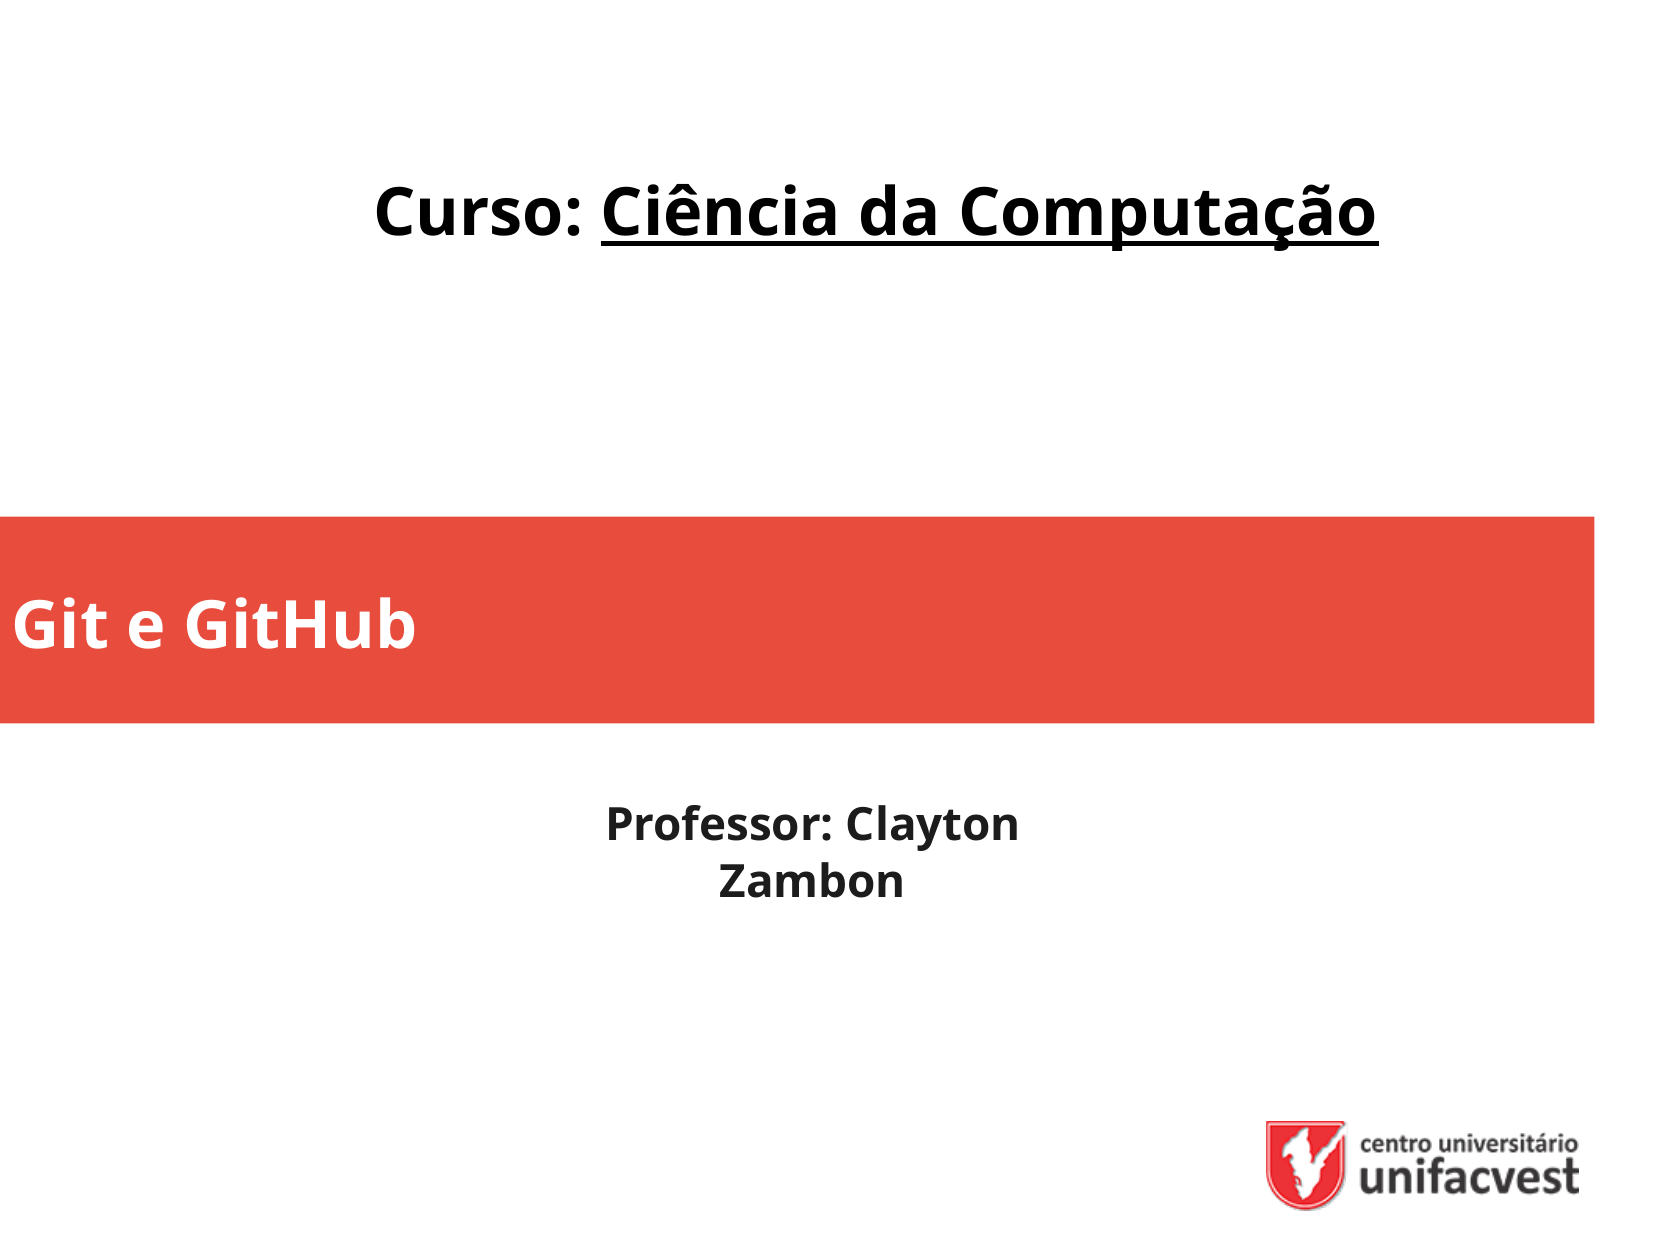

Curso: Ciência da Computação
# Git e GitHub
Professor: Clayton Zambon